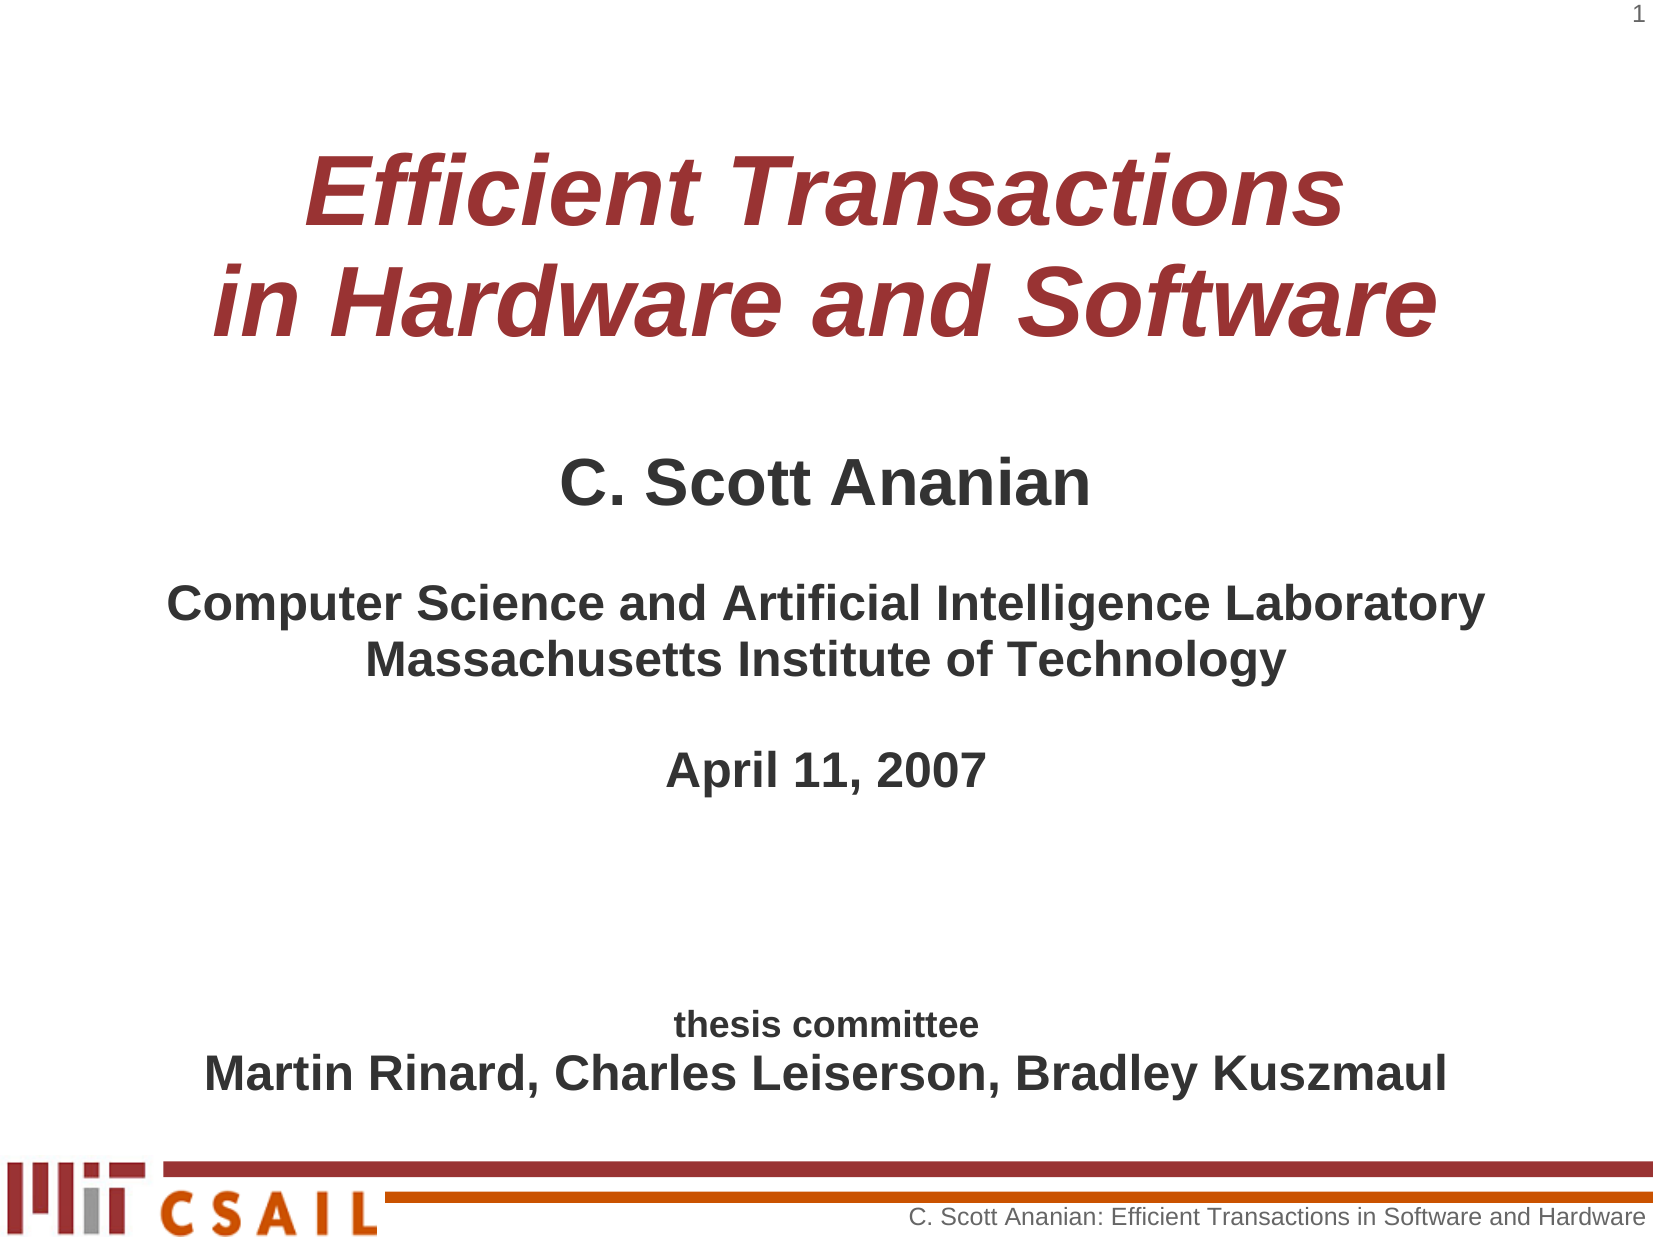

# Efficient Transactions in Hardware and Software
C. Scott Ananian
Computer Science and Artificial Intelligence Laboratory
Massachusetts Institute of Technology
April 11, 2007
thesis committee
Martin Rinard, Charles Leiserson, Bradley Kuszmaul